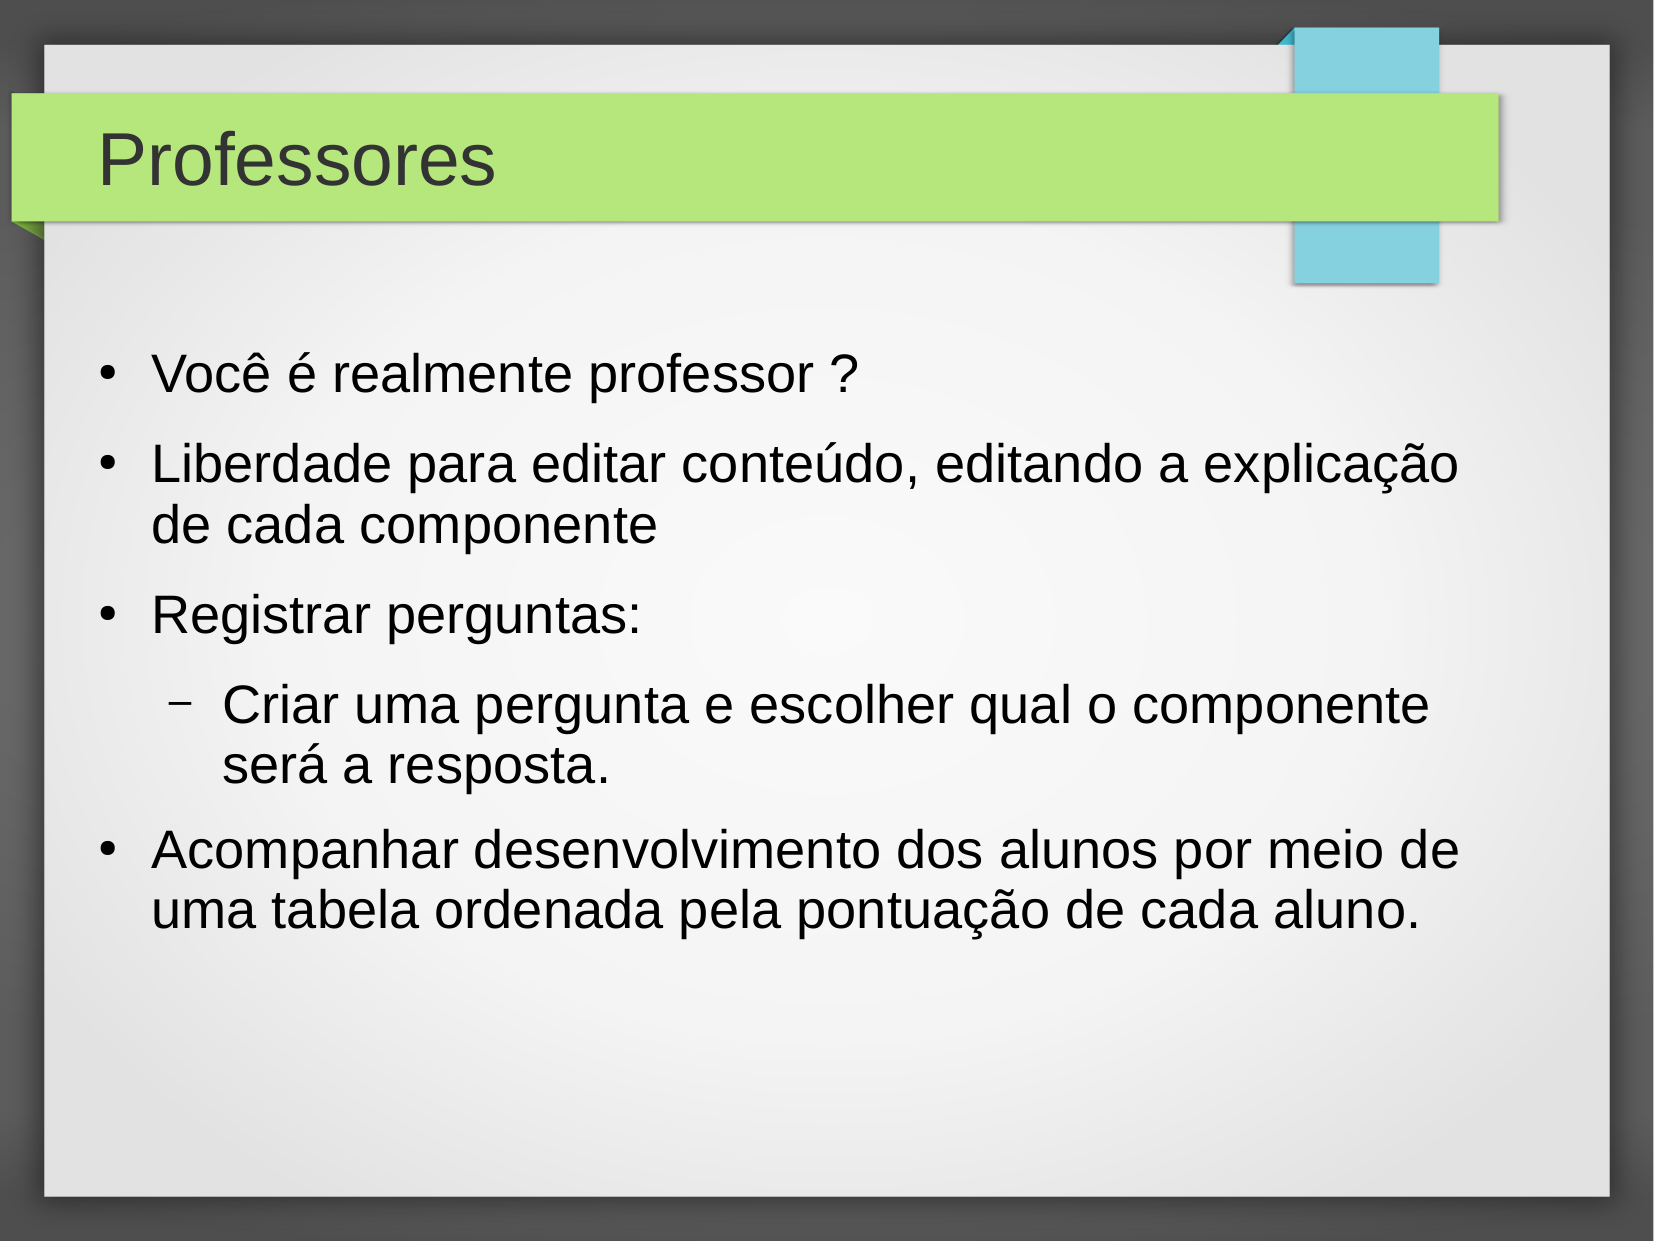

# Professores
Você é realmente professor ?
Liberdade para editar conteúdo, editando a explicação de cada componente
Registrar perguntas:
Criar uma pergunta e escolher qual o componente será a resposta.
Acompanhar desenvolvimento dos alunos por meio de uma tabela ordenada pela pontuação de cada aluno.